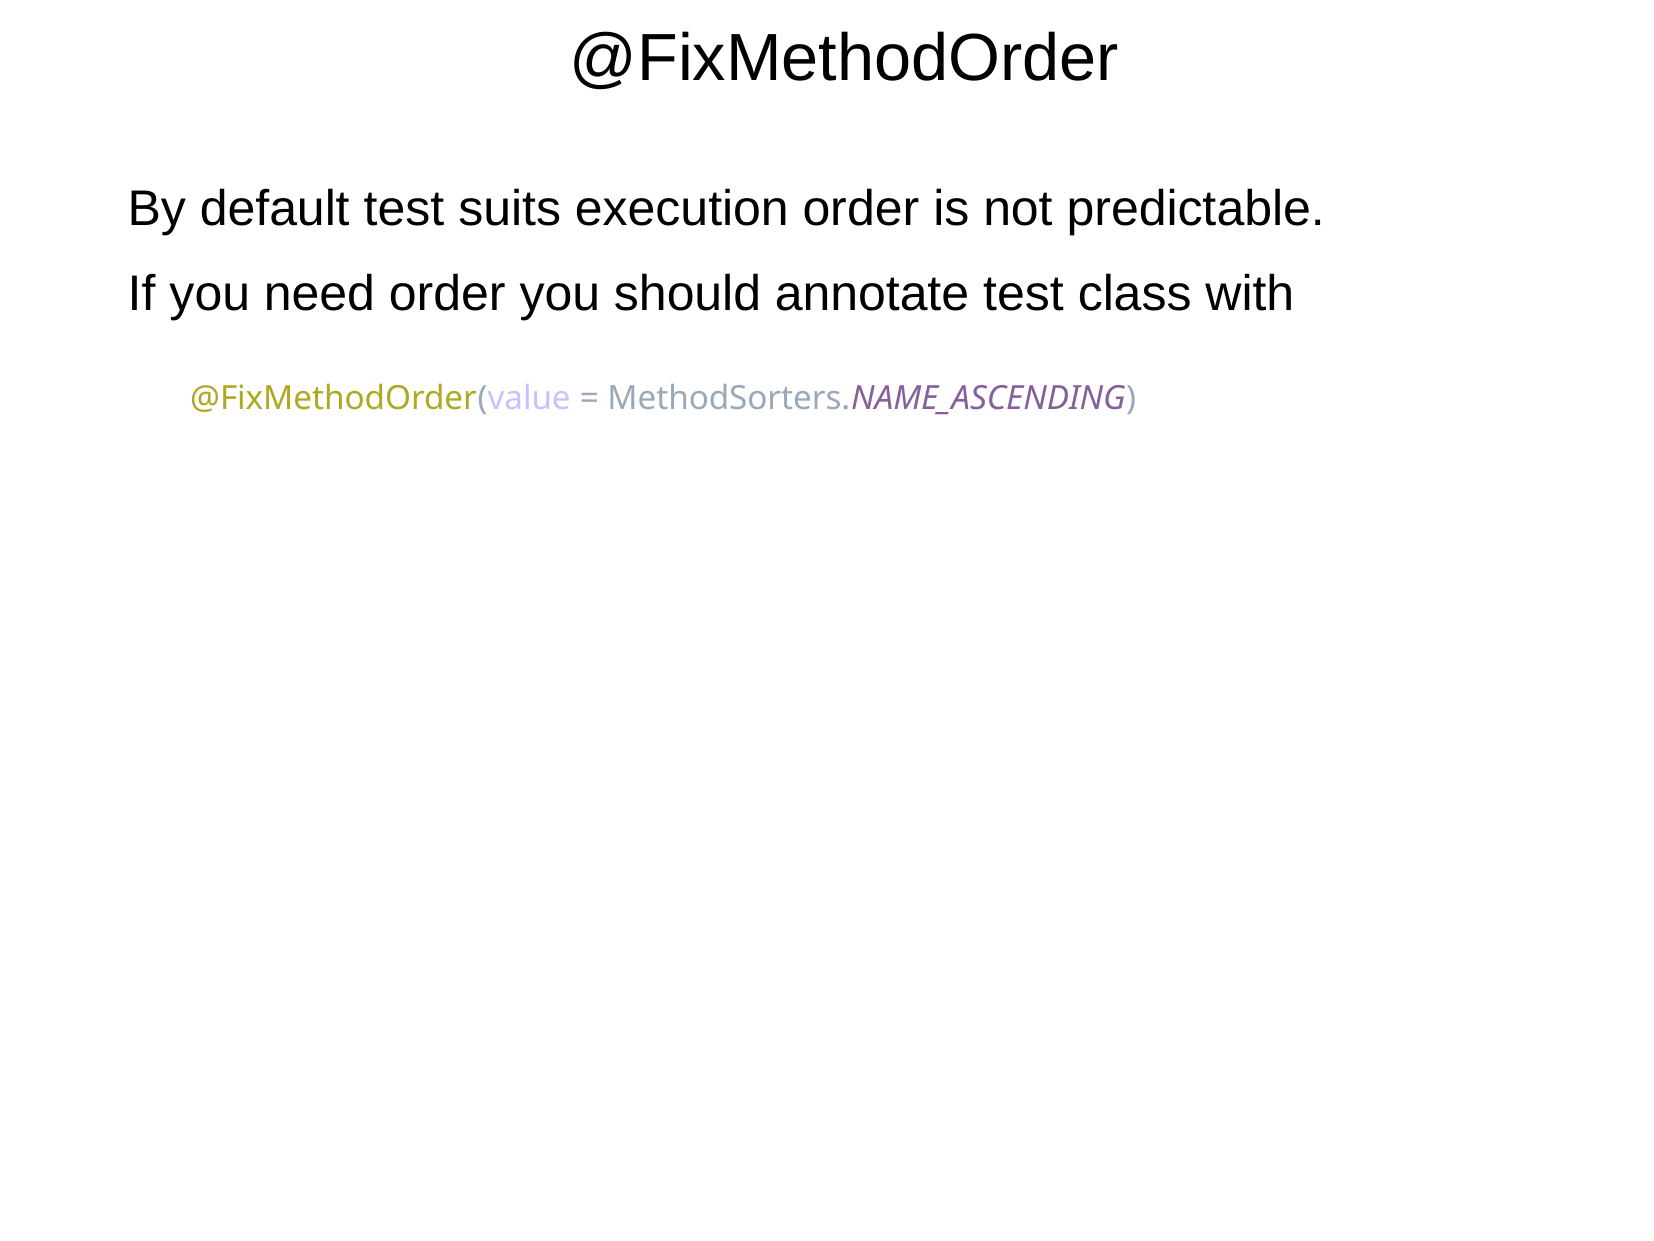

# @FixMethodOrder
By default test suits execution order is not predictable.
If you need order you should annotate test class with
@FixMethodOrder(value = MethodSorters.NAME_ASCENDING)